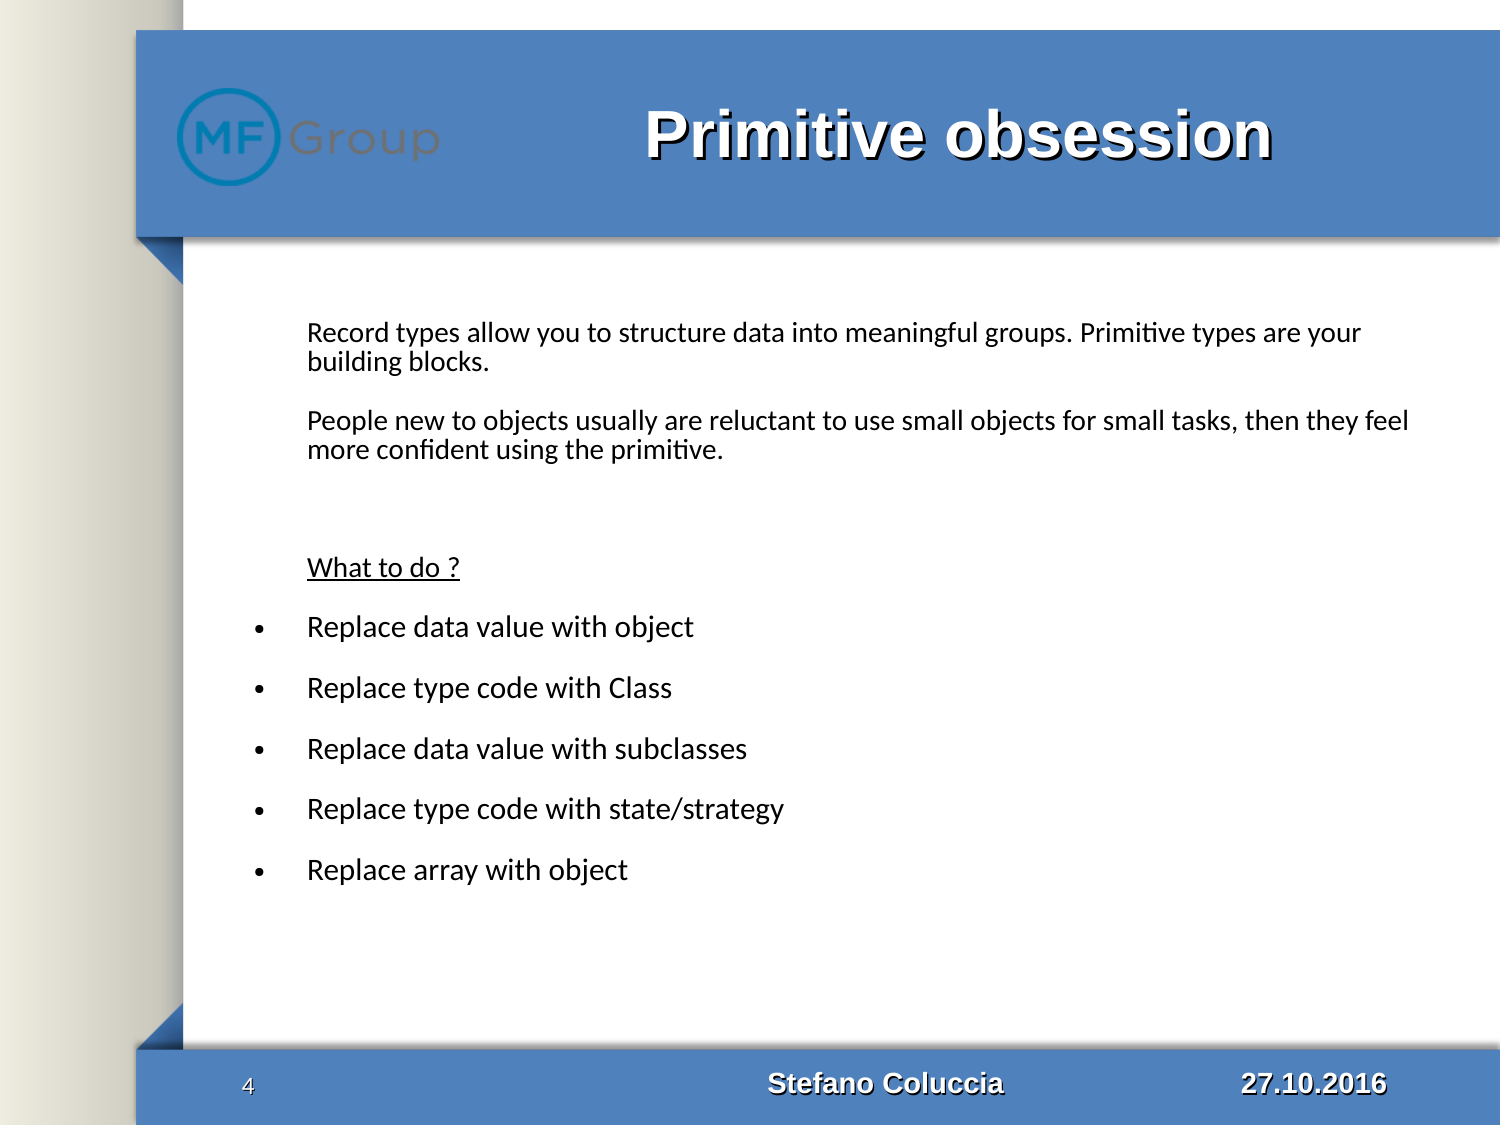

# Primitive obsession
Record types allow you to structure data into meaningful groups. Primitive types are your building blocks.
People new to objects usually are reluctant to use small objects for small tasks, then they feel more confident using the primitive.
What to do ?
Replace data value with object
Replace type code with Class
Replace data value with subclasses
Replace type code with state/strategy
Replace array with object
4
Stefano Coluccia
27.10.2016